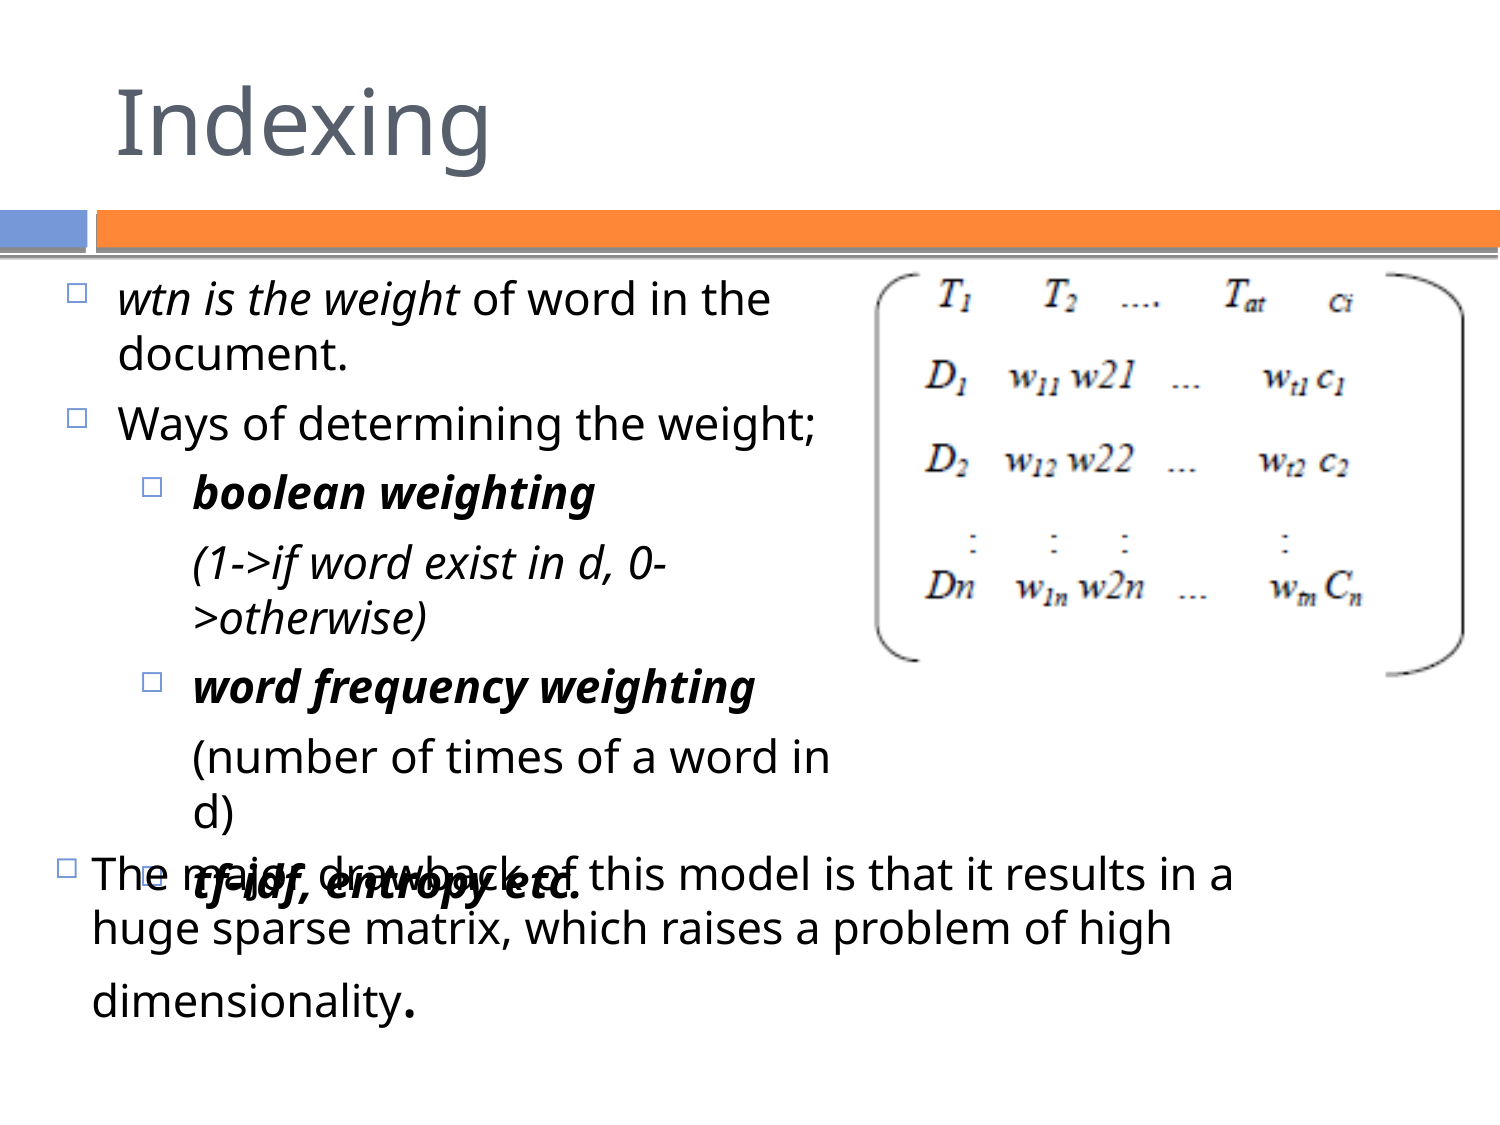

# Indexing
wtn is the weight of word in the document.
Ways of determining the weight;
boolean weighting
	(1->if word exist in d, 0->otherwise)
word frequency weighting
	(number of times of a word in d)
tf-idf, entropy etc.
The major drawback of this model is that it results in a huge sparse matrix, which raises a problem of high dimensionality.